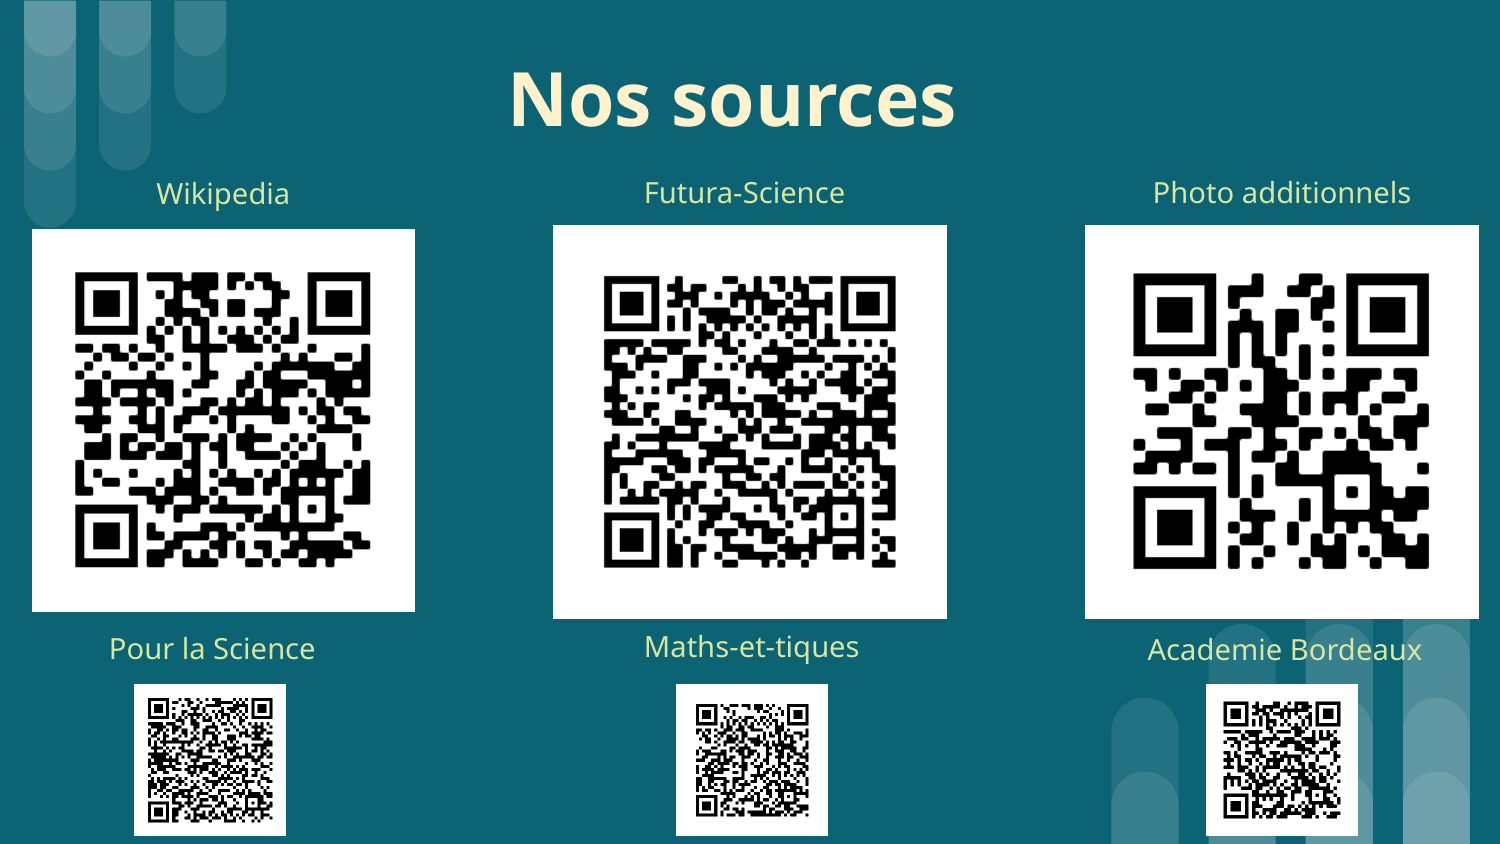

# Nos sources
Futura-Science
Photo additionnels
Wikipedia
Maths-et-tiques
Pour la Science
Academie Bordeaux